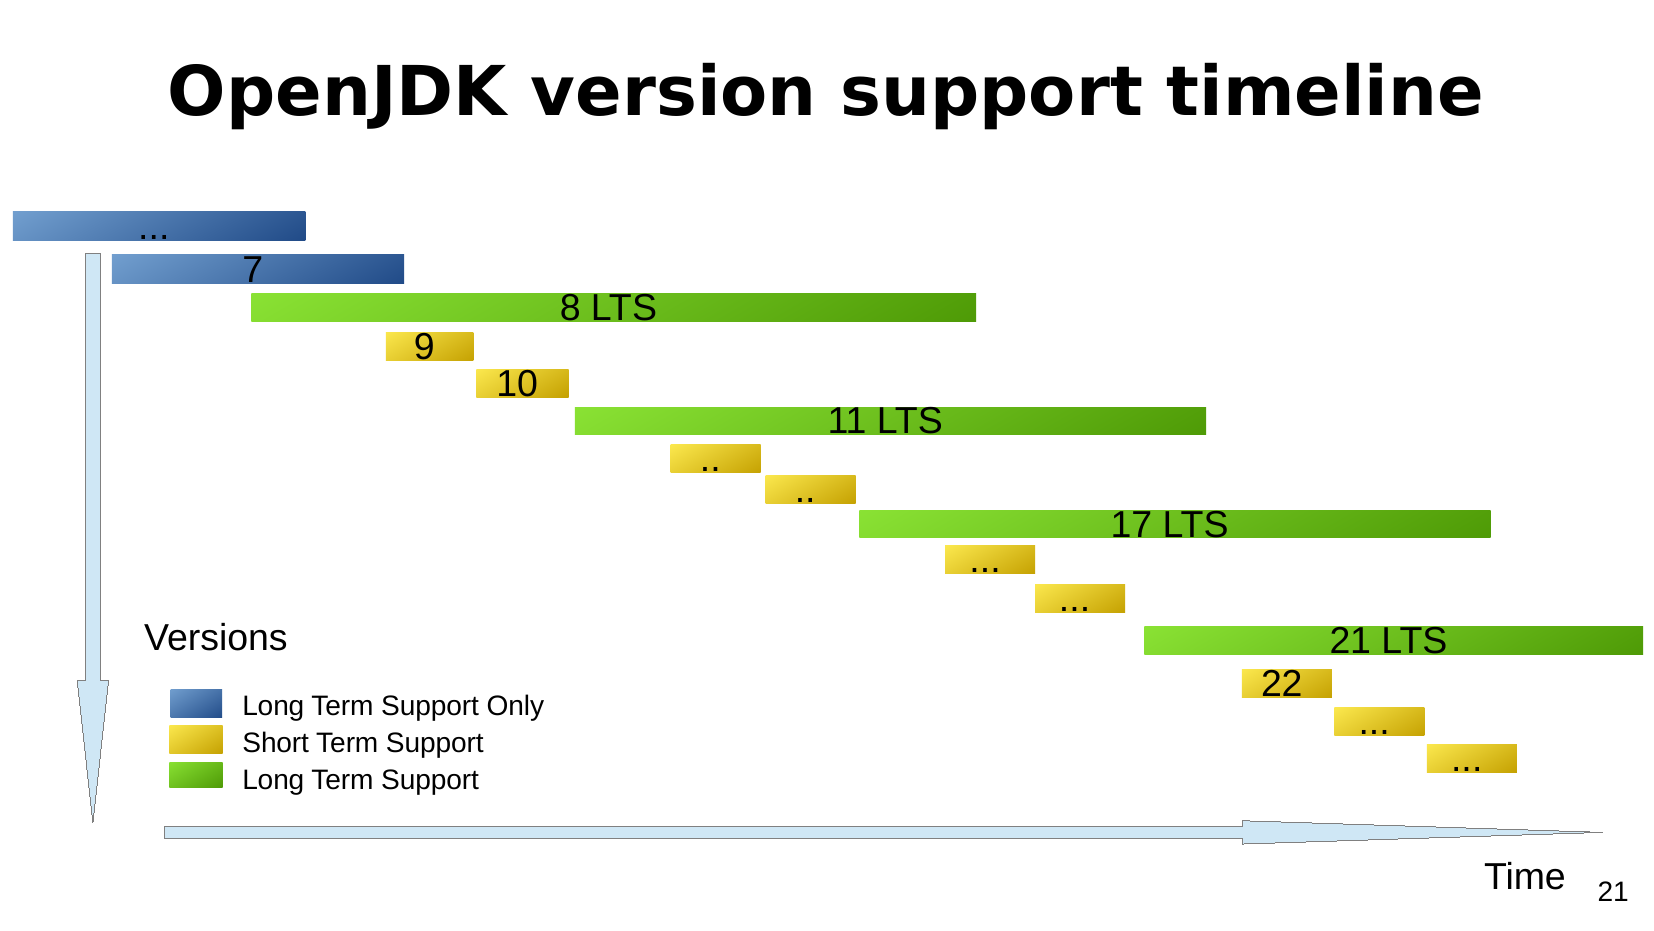

# OpenJDK version support timeline
...
7
8 LTS
9
10
11 LTS
..
..
17 LTS
...
...
Versions
21 LTS
22
Long Term Support Only
Short Term Support
Long Term Support
...
...
Time